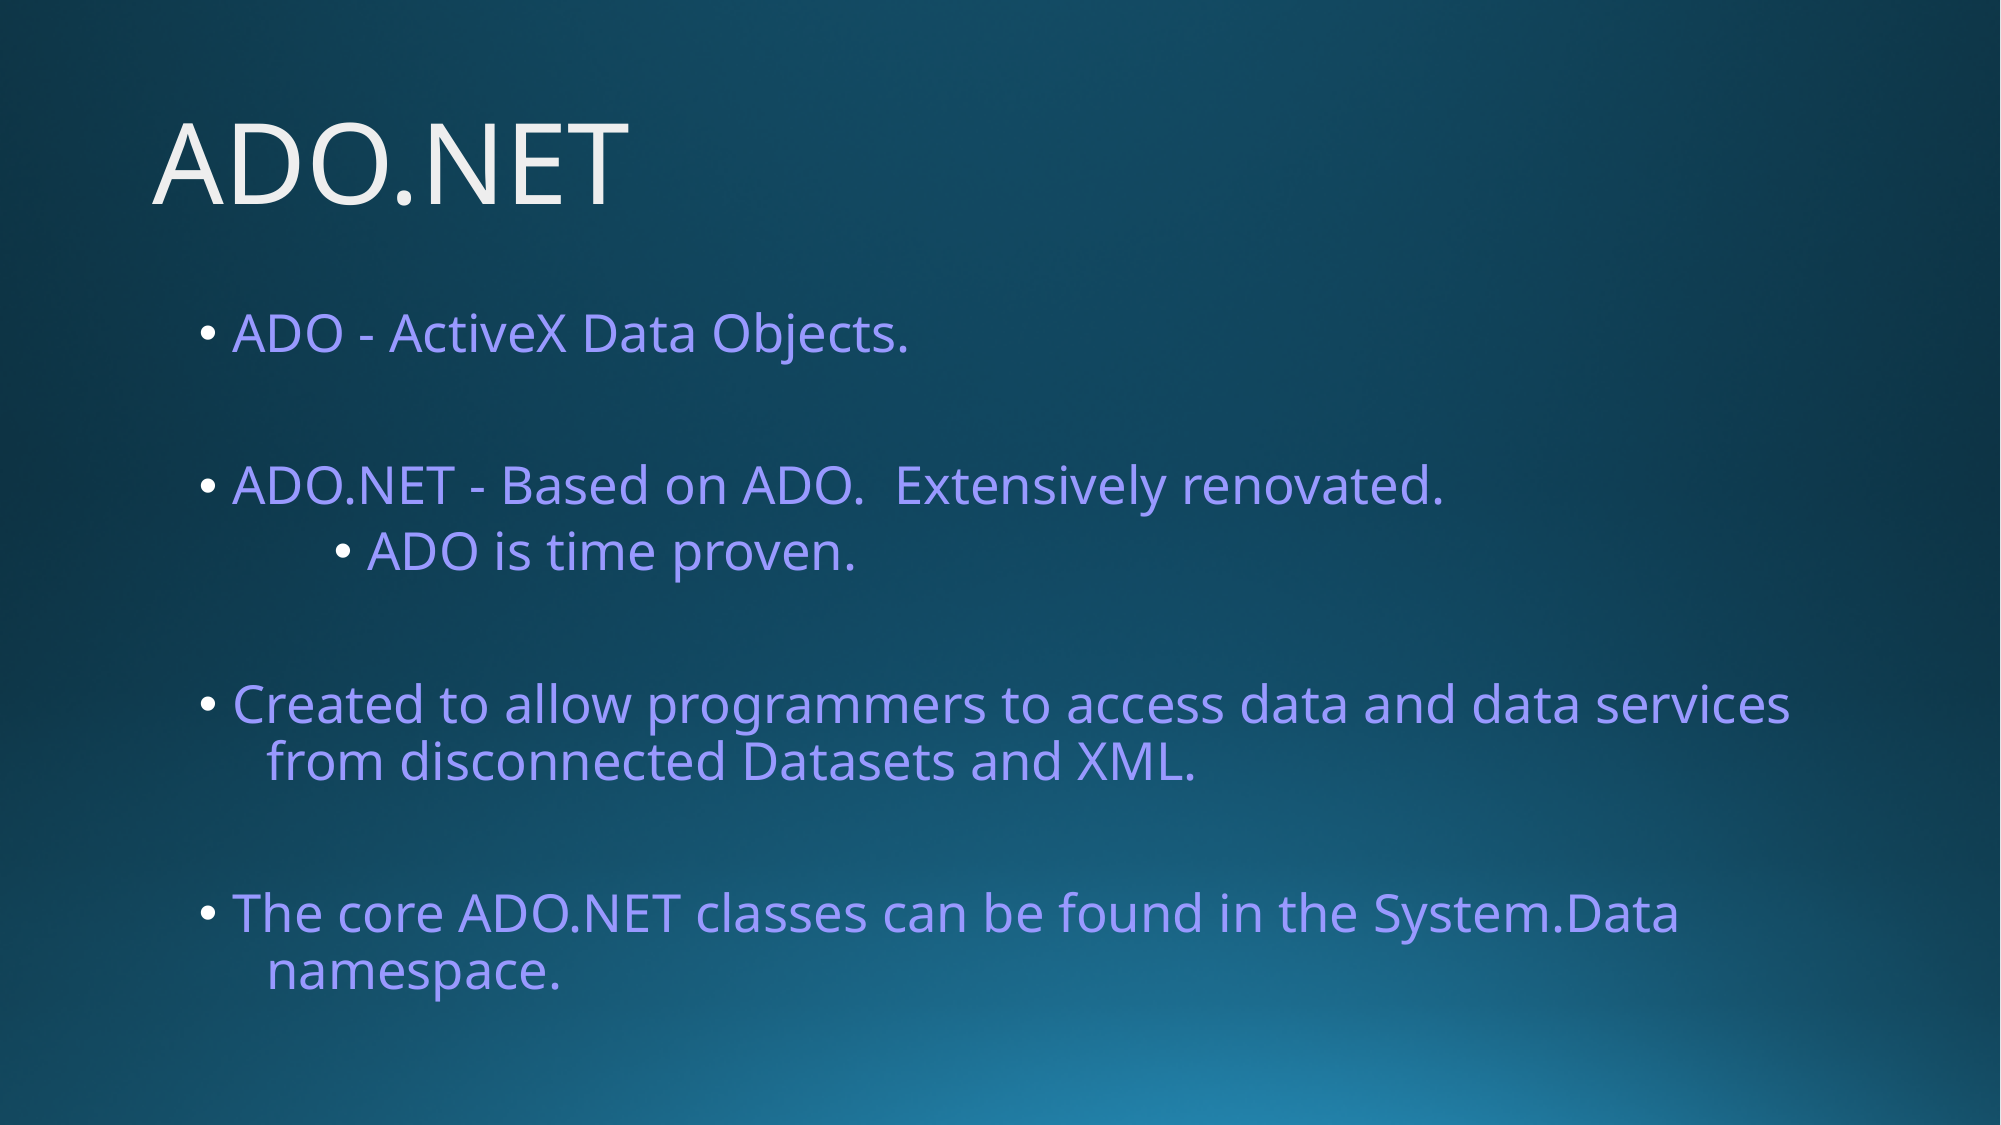

# ADO.NET
ADO - ActiveX Data Objects.
ADO.NET - Based on ADO. Extensively renovated.
ADO is time proven.
Created to allow programmers to access data and data services from disconnected Datasets and XML.
The core ADO.NET classes can be found in the System.Data namespace.